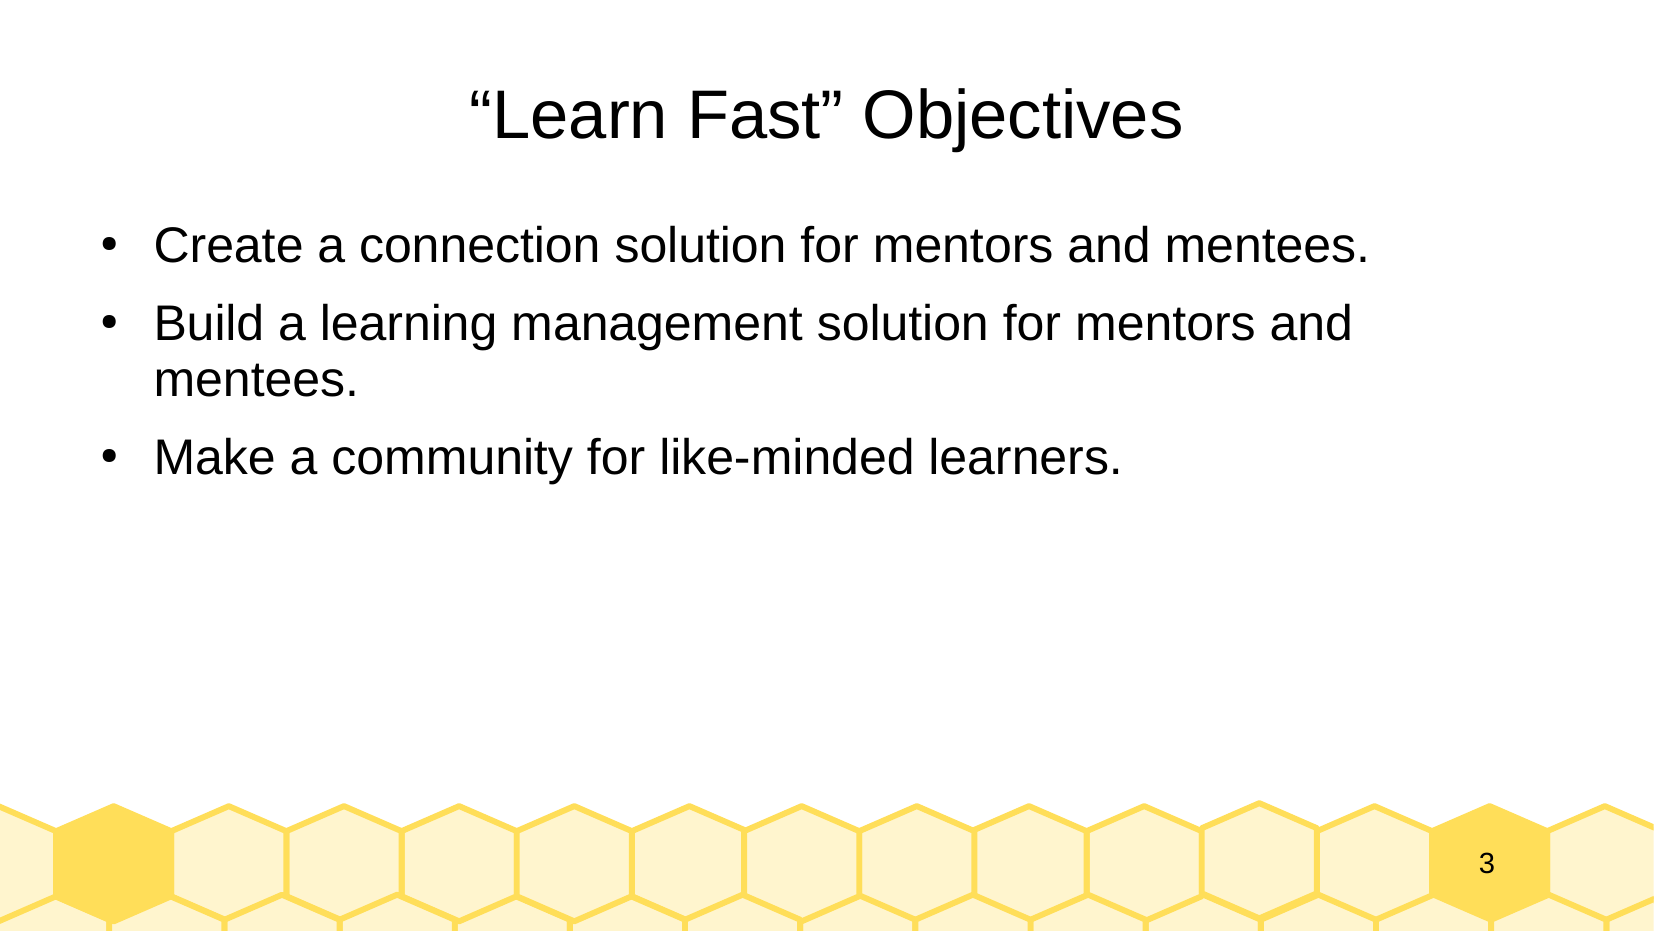

# “Learn Fast” Objectives
Create a connection solution for mentors and mentees.
Build a learning management solution for mentors and mentees.
Make a community for like-minded learners.